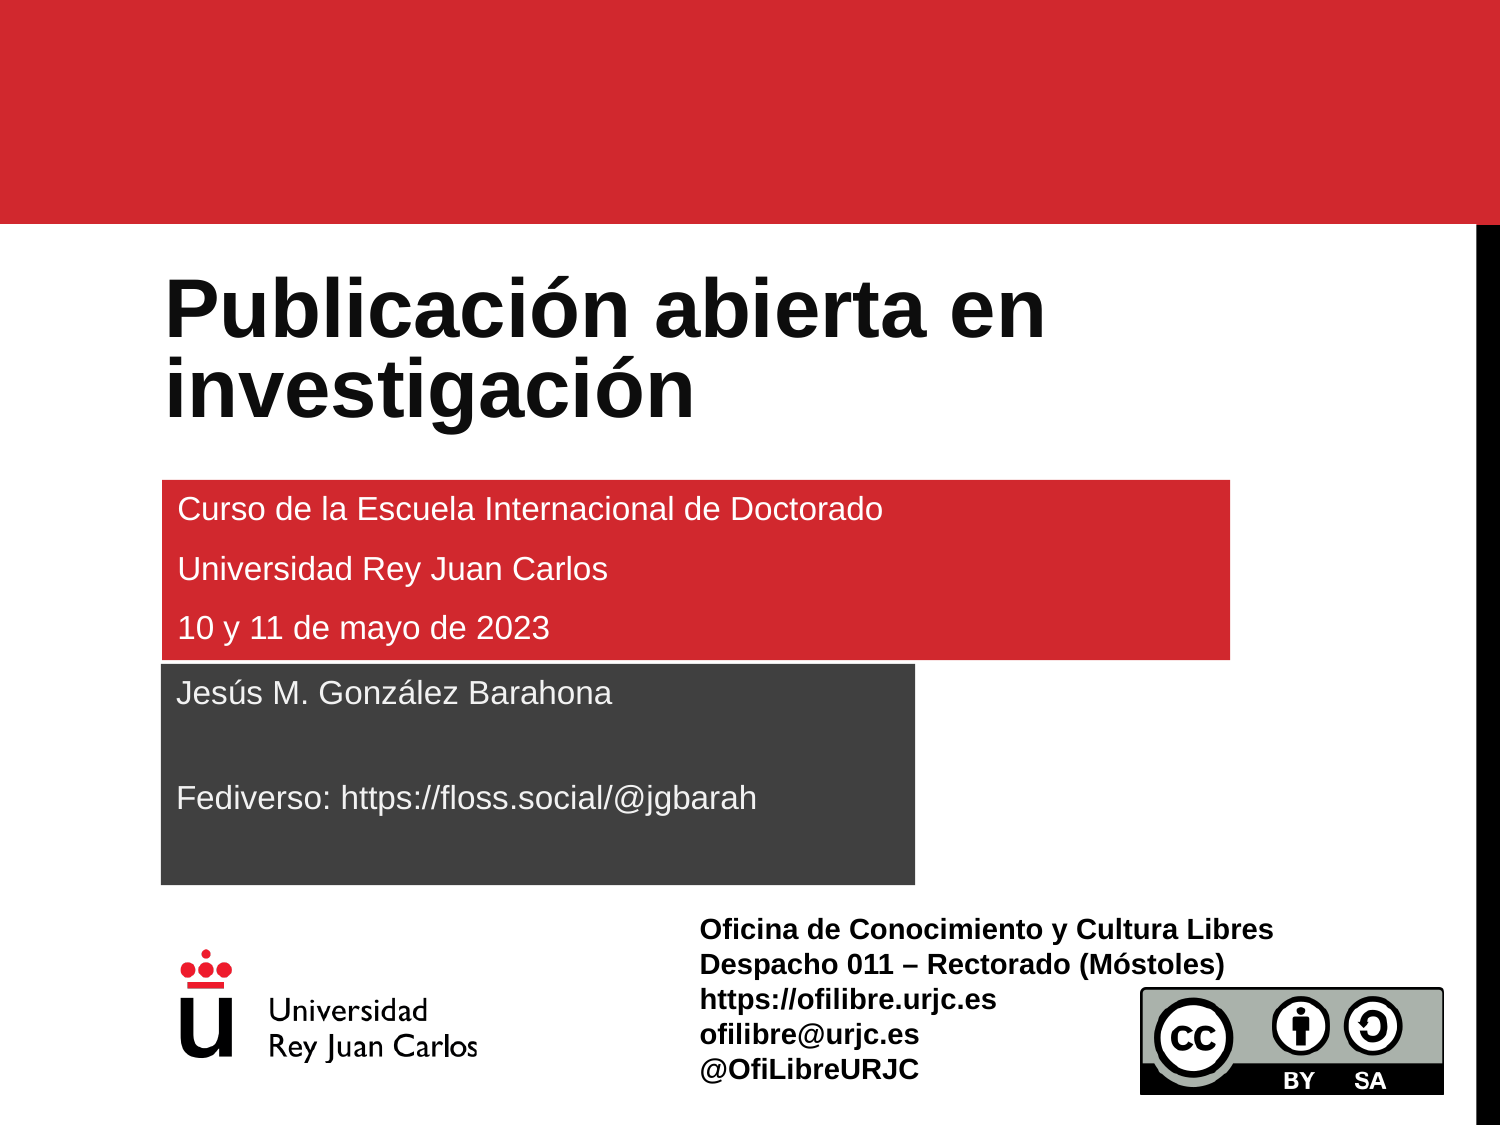

Publicación abierta en investigación
Curso de la Escuela Internacional de Doctorado
Universidad Rey Juan Carlos
10 y 11 de mayo de 2023
Jesús M. González Barahona
Fediverso: https://floss.social/@jgbarah
Oficina de Conocimiento y Cultura Libres
Despacho 011 – Rectorado (Móstoles)
https://ofilibre.urjc.es
ofilibre@urjc.es
@OfiLibreURJC